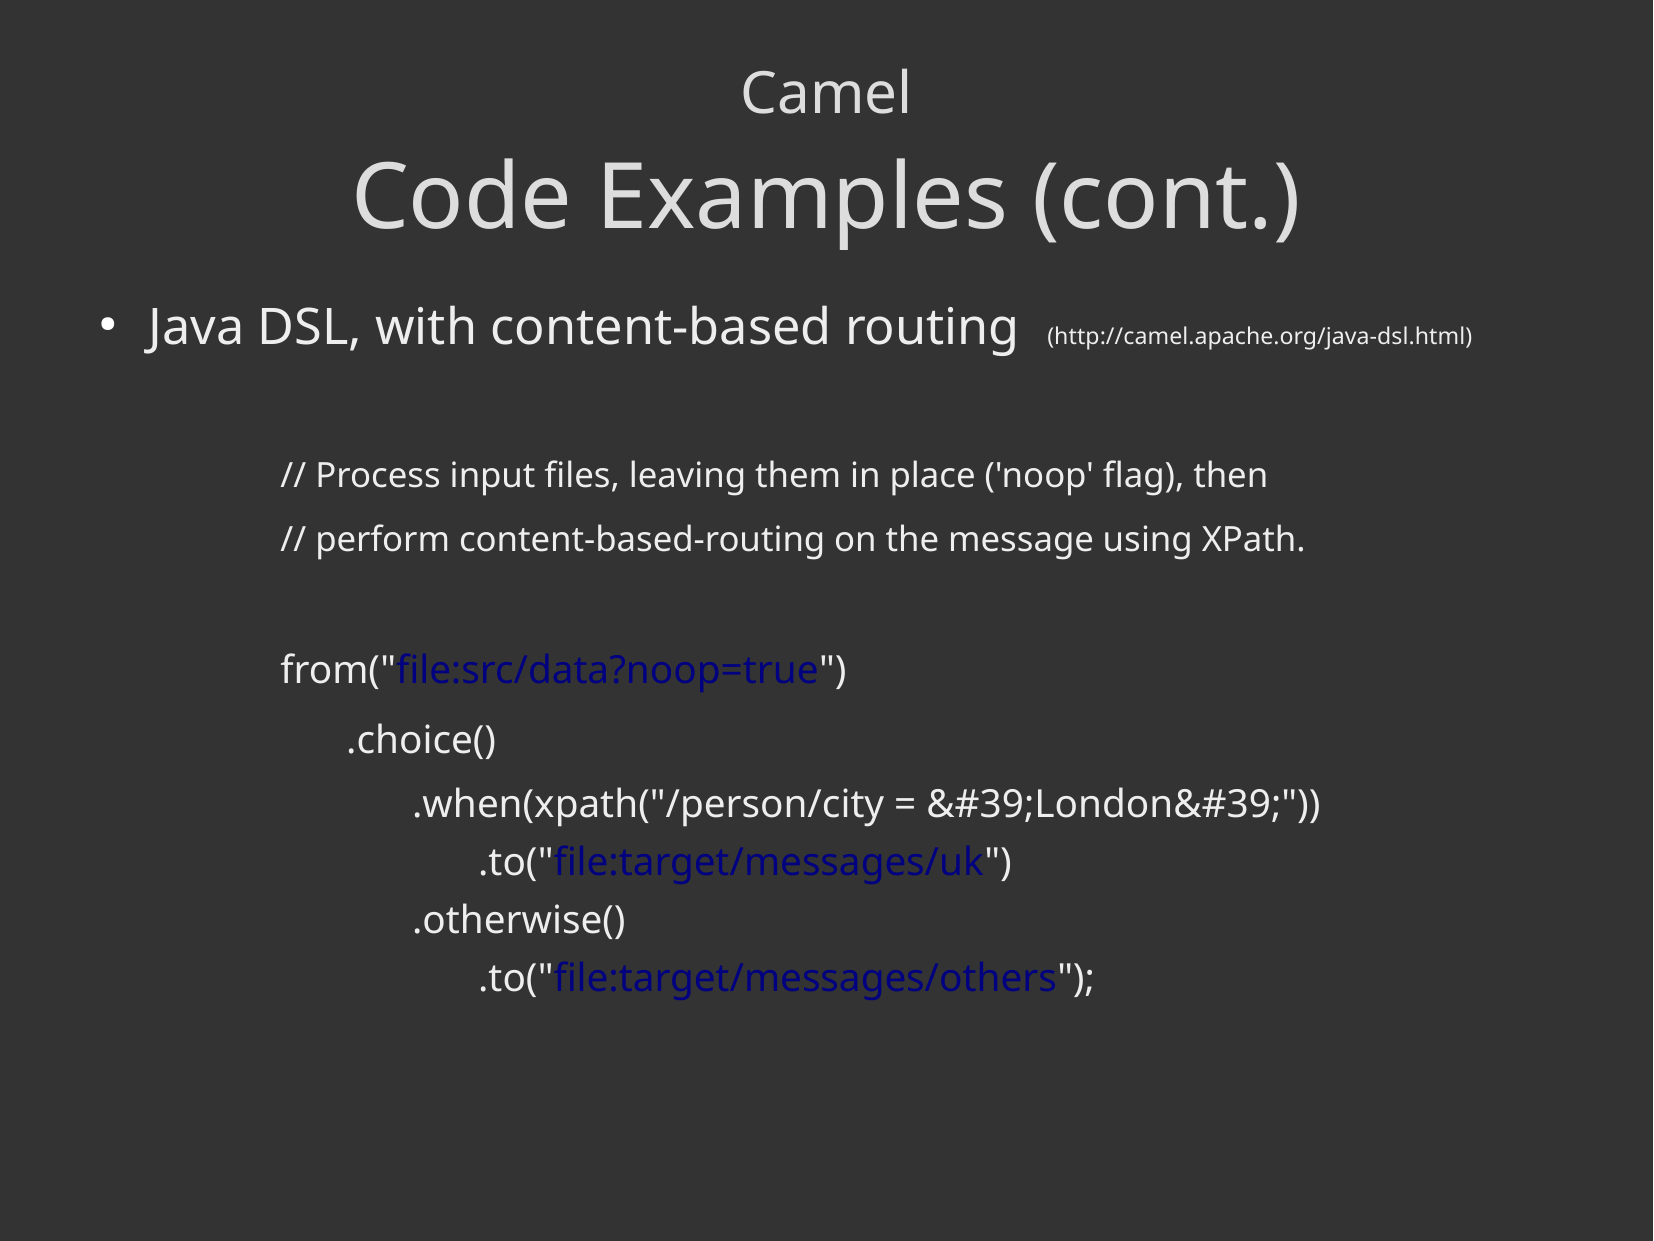

# Camel Code Examples (cont.)
Java DSL, with content-based routing (http://camel.apache.org/java-dsl.html)
// Process input files, leaving them in place ('noop' flag), then
// perform content-based-routing on the message using XPath.
from("file:src/data?noop=true")
.choice()
.when(xpath("/person/city = &#39;London&#39;"))
.to("file:target/messages/uk")
.otherwise()
.to("file:target/messages/others");